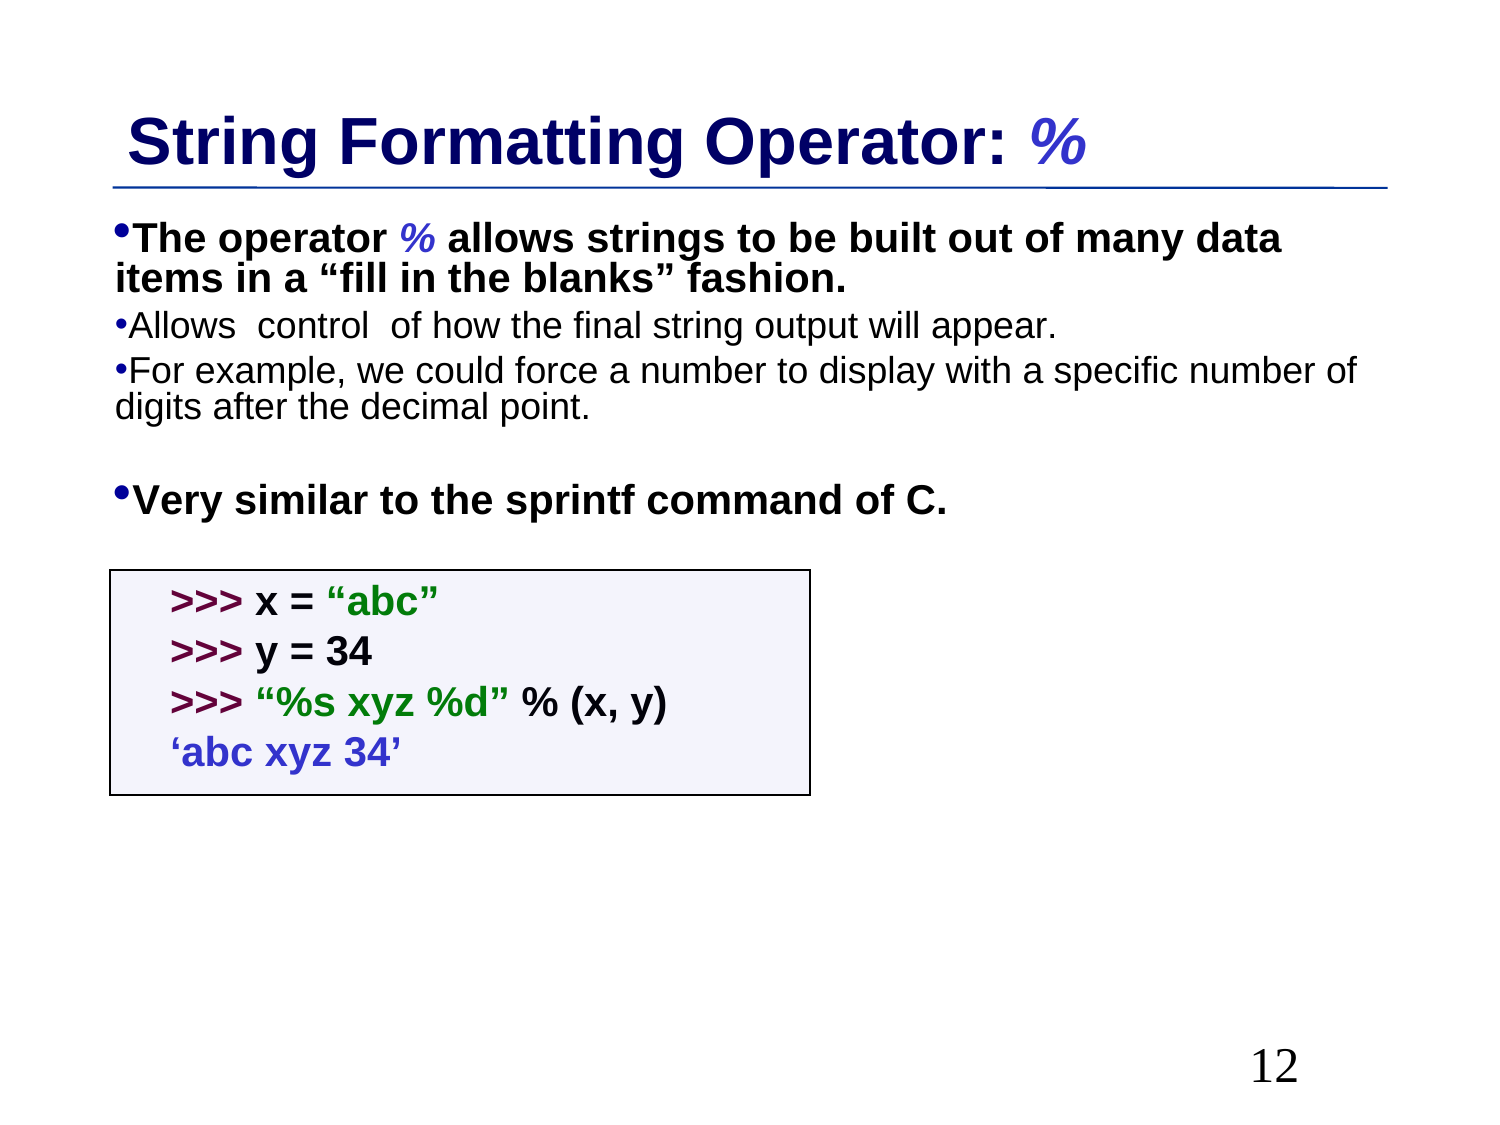

# String Formatting Operator: %
The operator % allows strings to be built out of many data items in a “fill in the blanks” fashion.
Allows control of how the final string output will appear.
For example, we could force a number to display with a specific number of digits after the decimal point.
Very similar to the sprintf command of C.
>>> x = “abc”
>>> y = 34
>>> “%s xyz %d” % (x, y)
‘abc xyz 34’